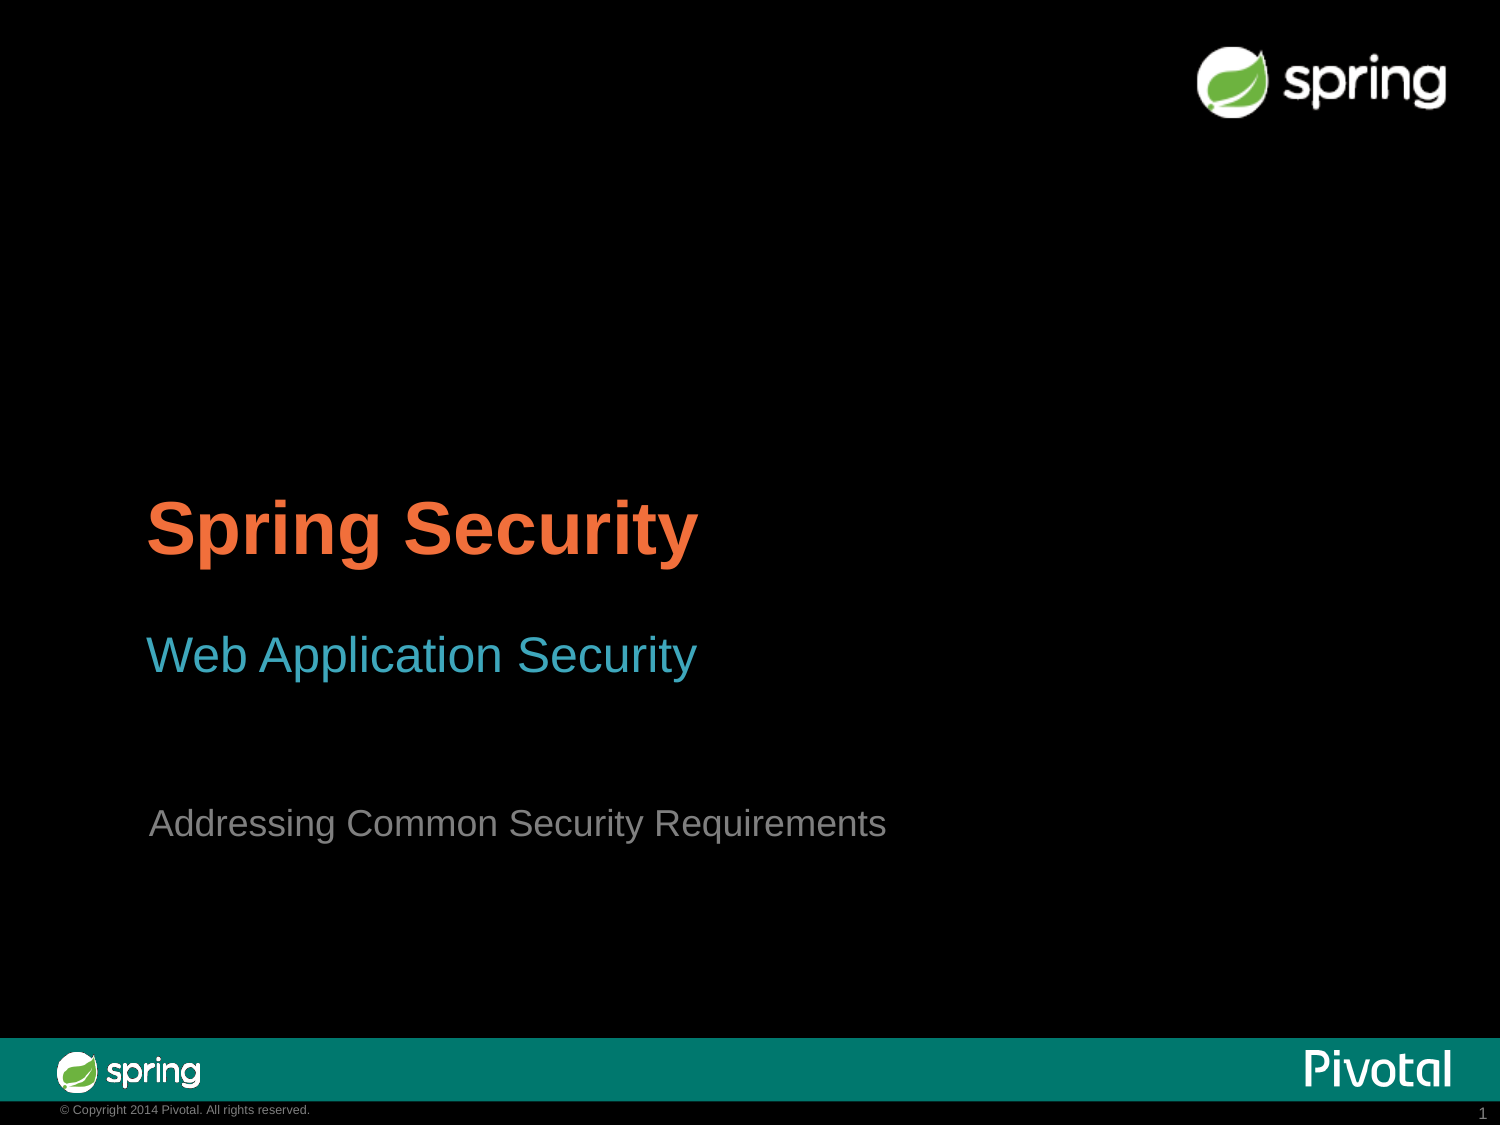

# Spring Security
Web Application Security
Addressing Common Security Requirements